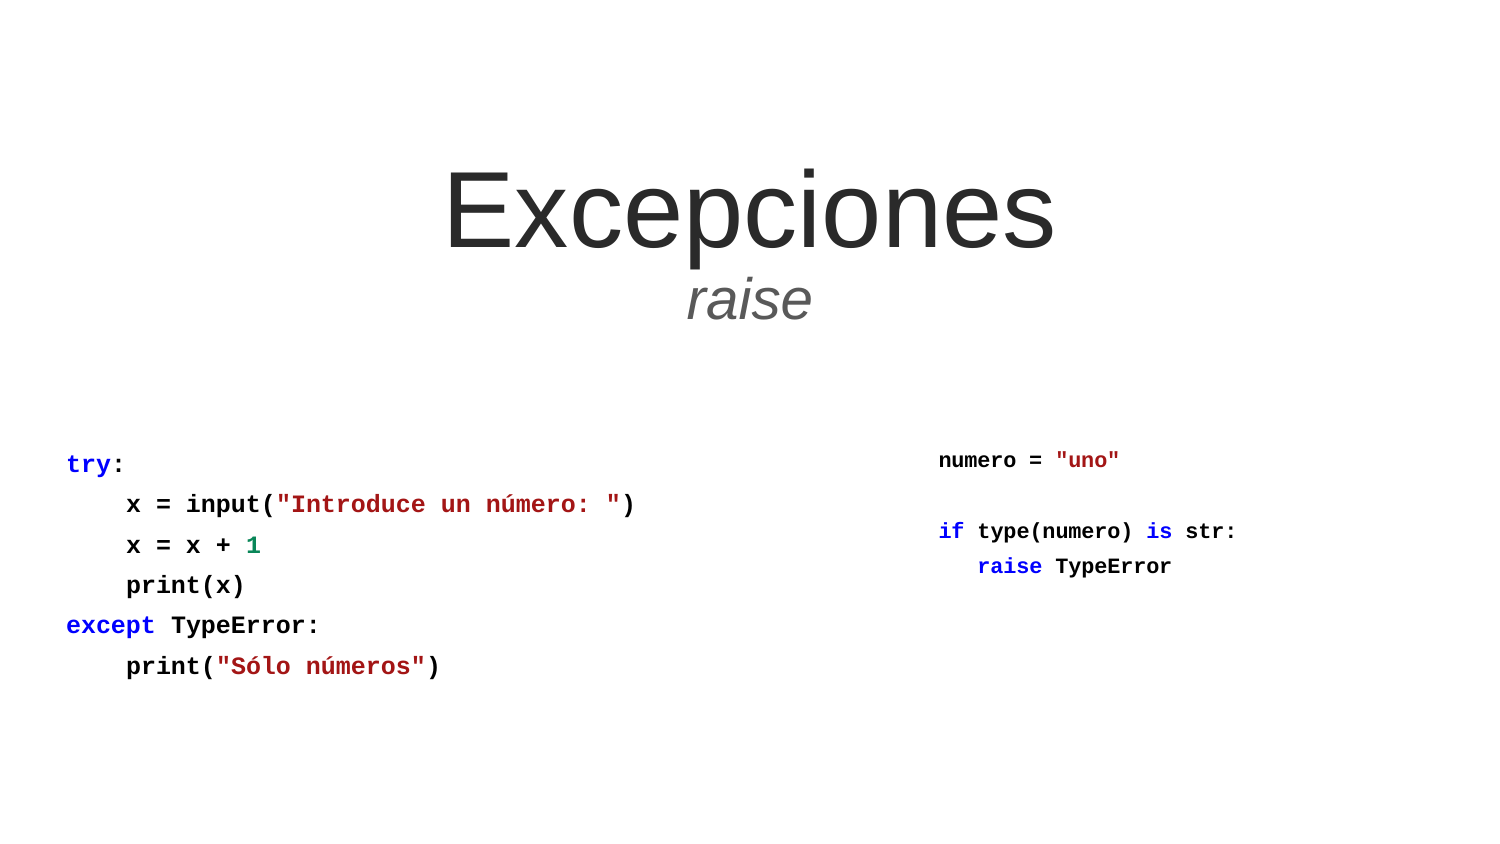

# Excepciones
raise
try:
 x = input("Introduce un número: ")
 x = x + 1
 print(x)
except TypeError:
 print("Sólo números")
numero = "uno"
if type(numero) is str:
 raise TypeError